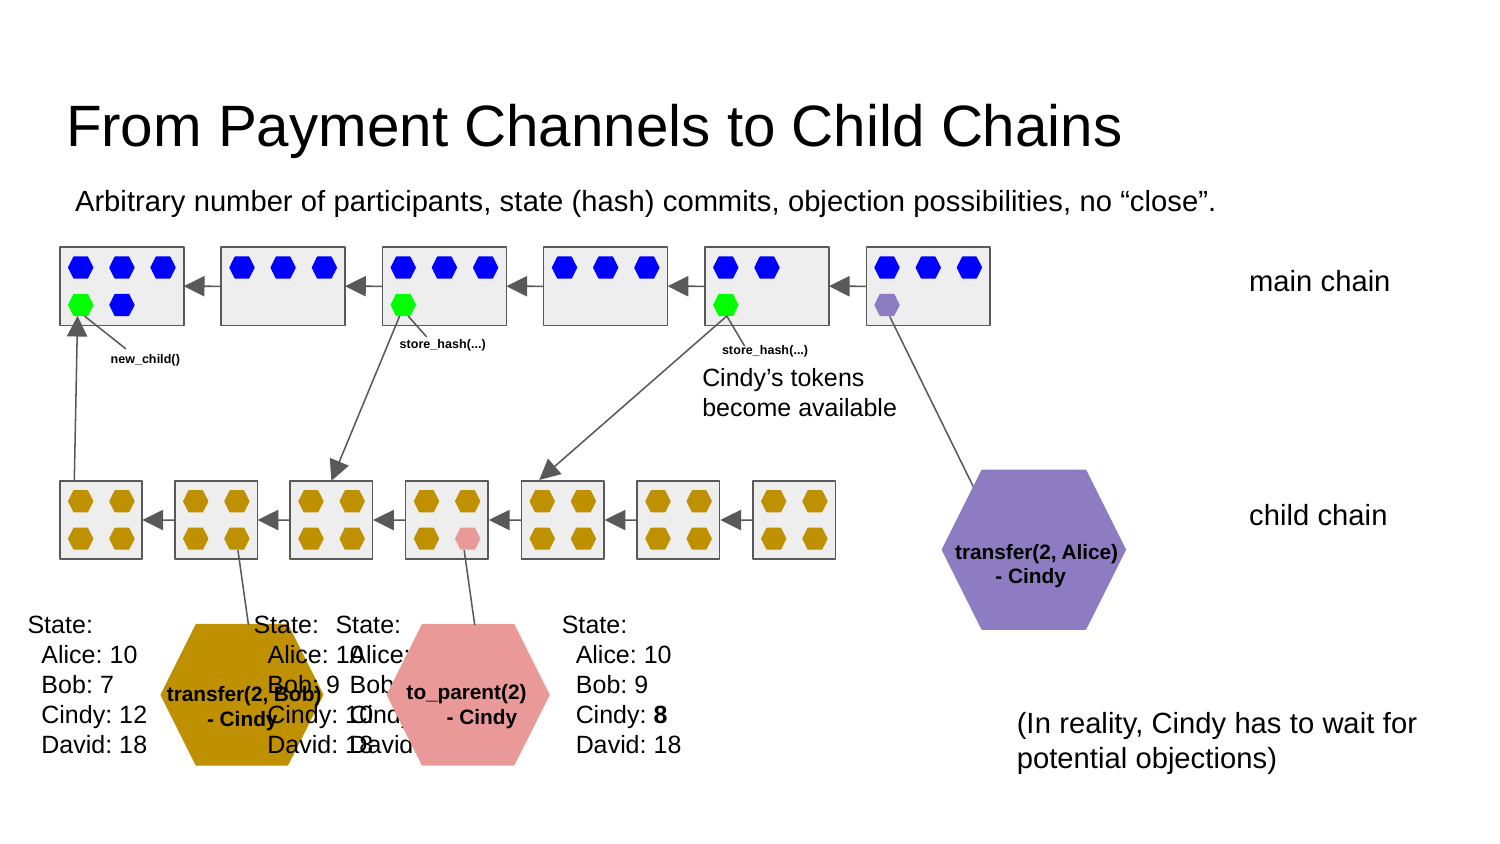

# From Payment Channels to Child Chains
Arbitrary number of participants, state (hash) commits, objection possibilities, no “close”.
main chain
store_hash(...)
new_child()
store_hash(...)
Cindy’s tokens become available
child chain
transfer(2, Alice)
 - Cindy
State:
 Alice: 10
 Bob: 7
 Cindy: 12
 David: 18
State:
 Alice: 10
 Bob: 9
 Cindy: 10
 David: 18
State:
 Alice: 10
 Bob: 9
 Cindy: 10
 David: 18
State:
 Alice: 10
 Bob: 9
 Cindy: 8
 David: 18
to_parent(2)
 - Cindy
transfer(2, Bob)
 - Cindy
(In reality, Cindy has to wait for potential objections)